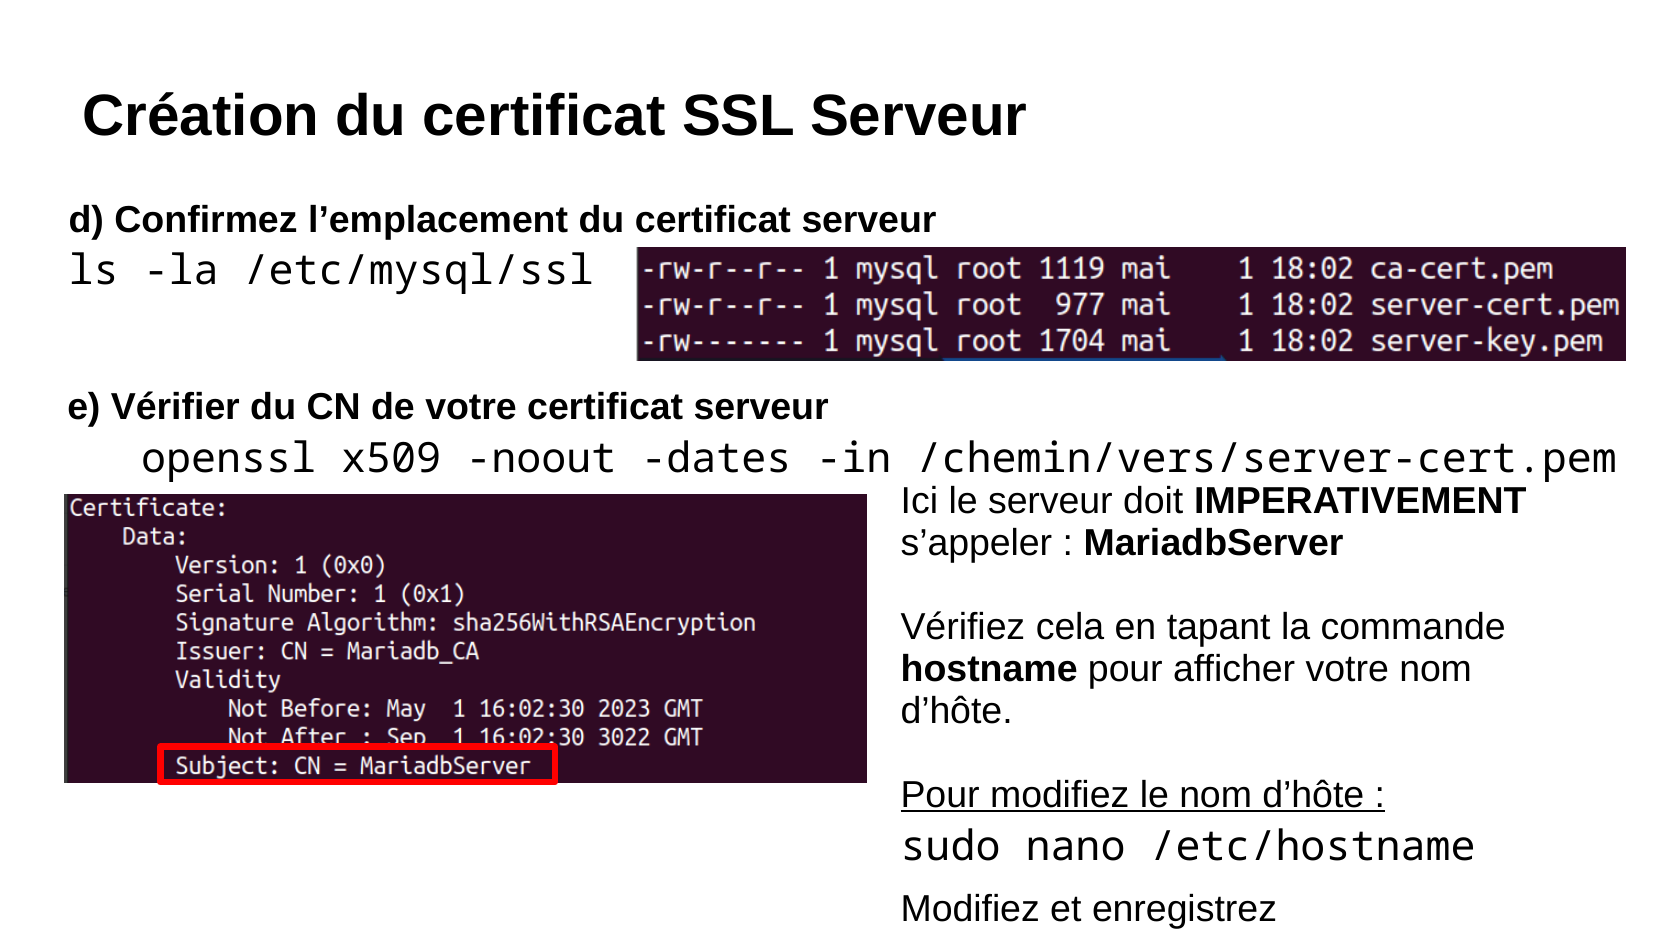

# Création du certificat SSL Serveur
d) Confirmez l’emplacement du certificat serveur
ls -la /etc/mysql/ssl
e) Vérifier du CN de votre certificat serveur
	openssl x509 -noout -dates -in /chemin/vers/server-cert.pem
Ici le serveur doit IMPERATIVEMENT s’appeler : MariadbServer
Vérifiez cela en tapant la commande hostname pour afficher votre nom d’hôte.
Pour modifiez le nom d’hôte :
sudo nano /etc/hostname
Modifiez et enregistrez